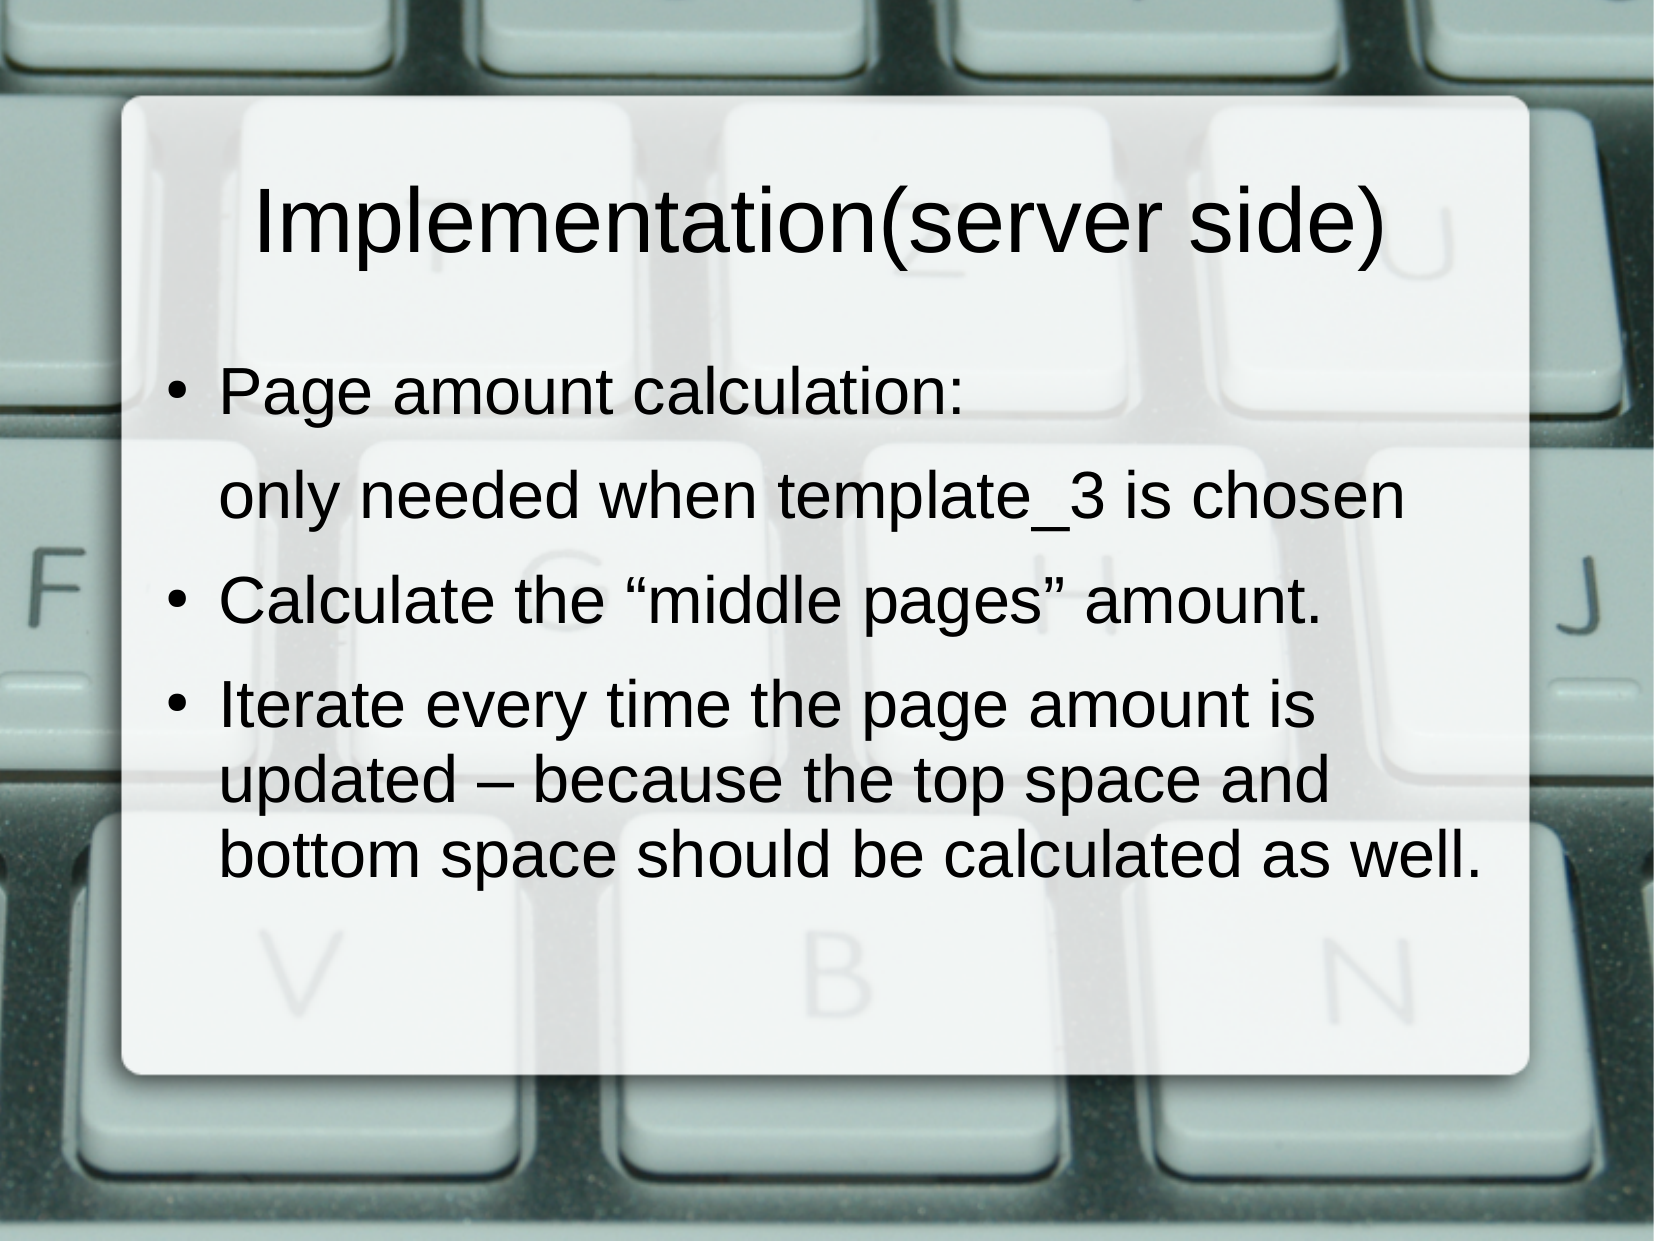

# Implementation(server side)
Page amount calculation:
only needed when template_3 is chosen
Calculate the “middle pages” amount.
Iterate every time the page amount is updated – because the top space and bottom space should be calculated as well.